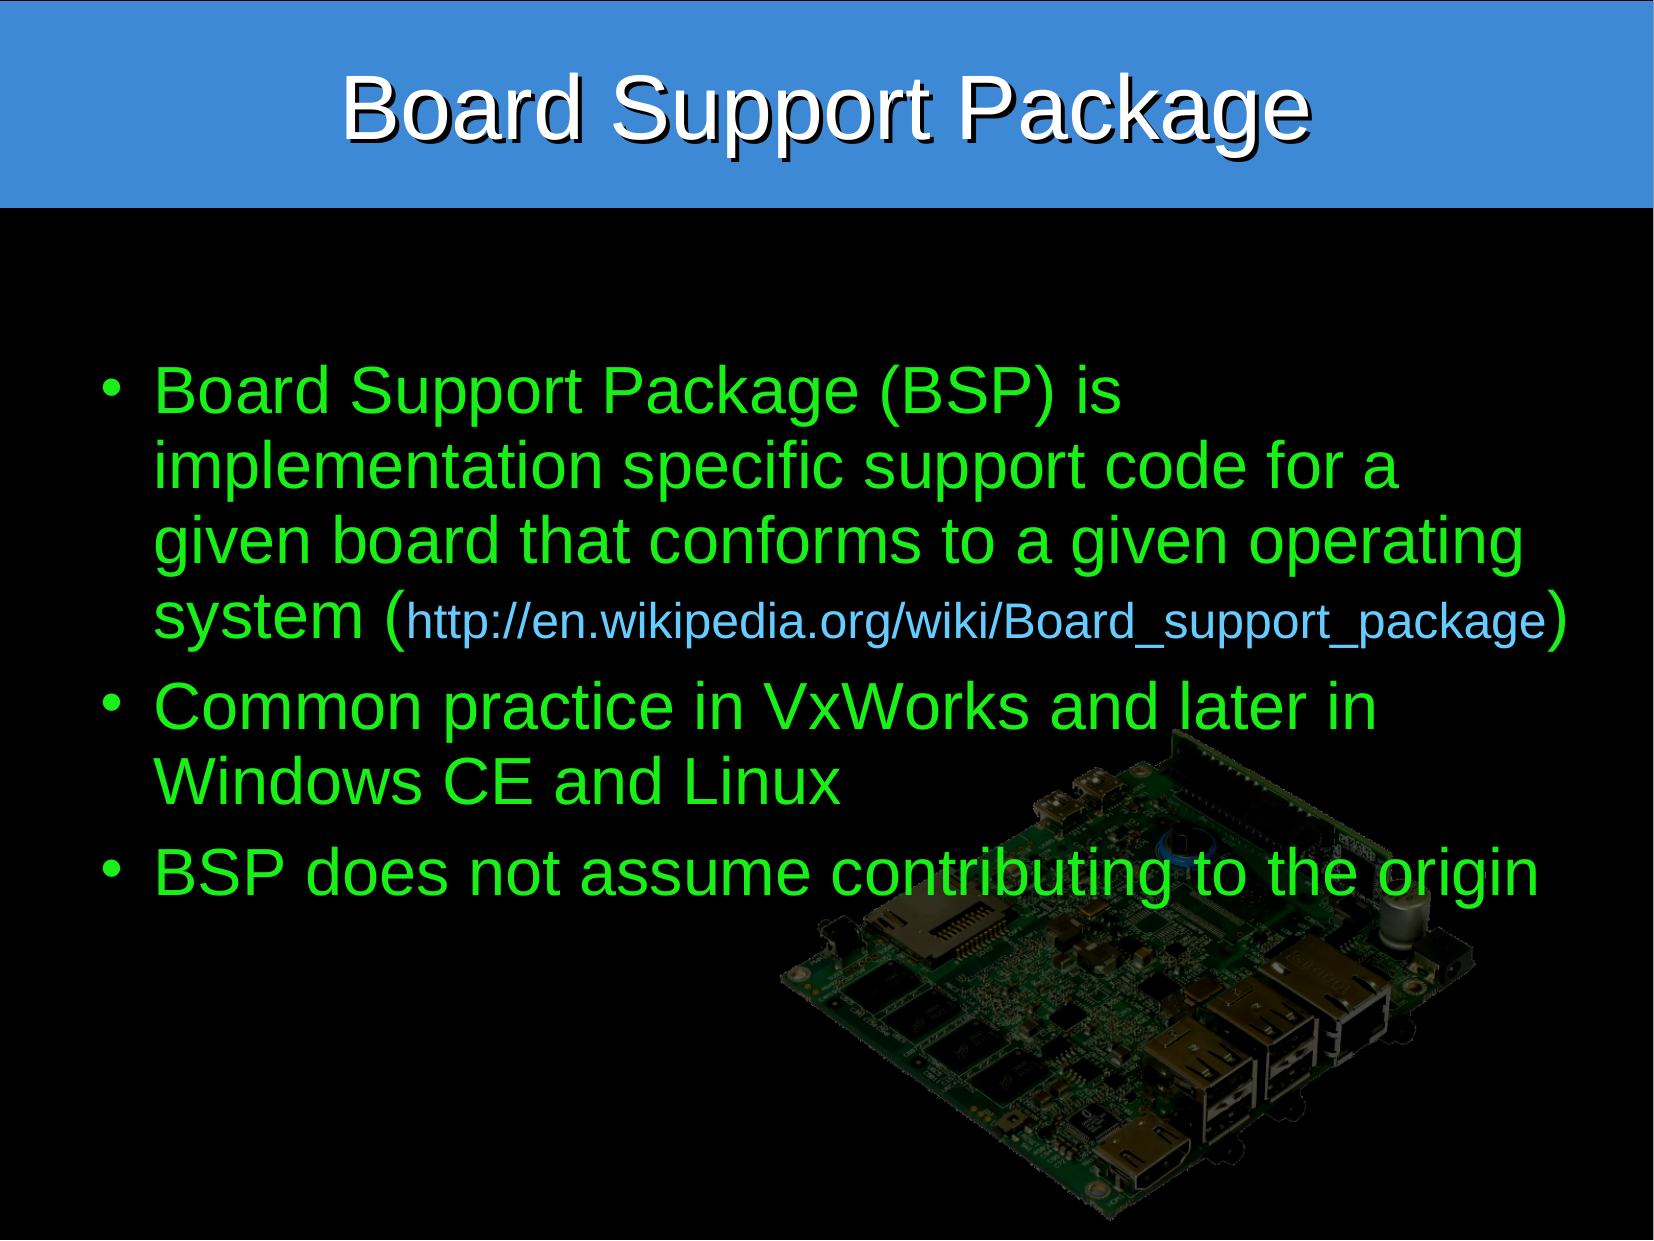

Board Support Package
# Board Support Package (BSP) is implementation specific support code for a given board that conforms to a given operating system (http://en.wikipedia.org/wiki/Board_support_package)
Common practice in VxWorks and later in Windows CE and Linux
BSP does not assume contributing to the origin